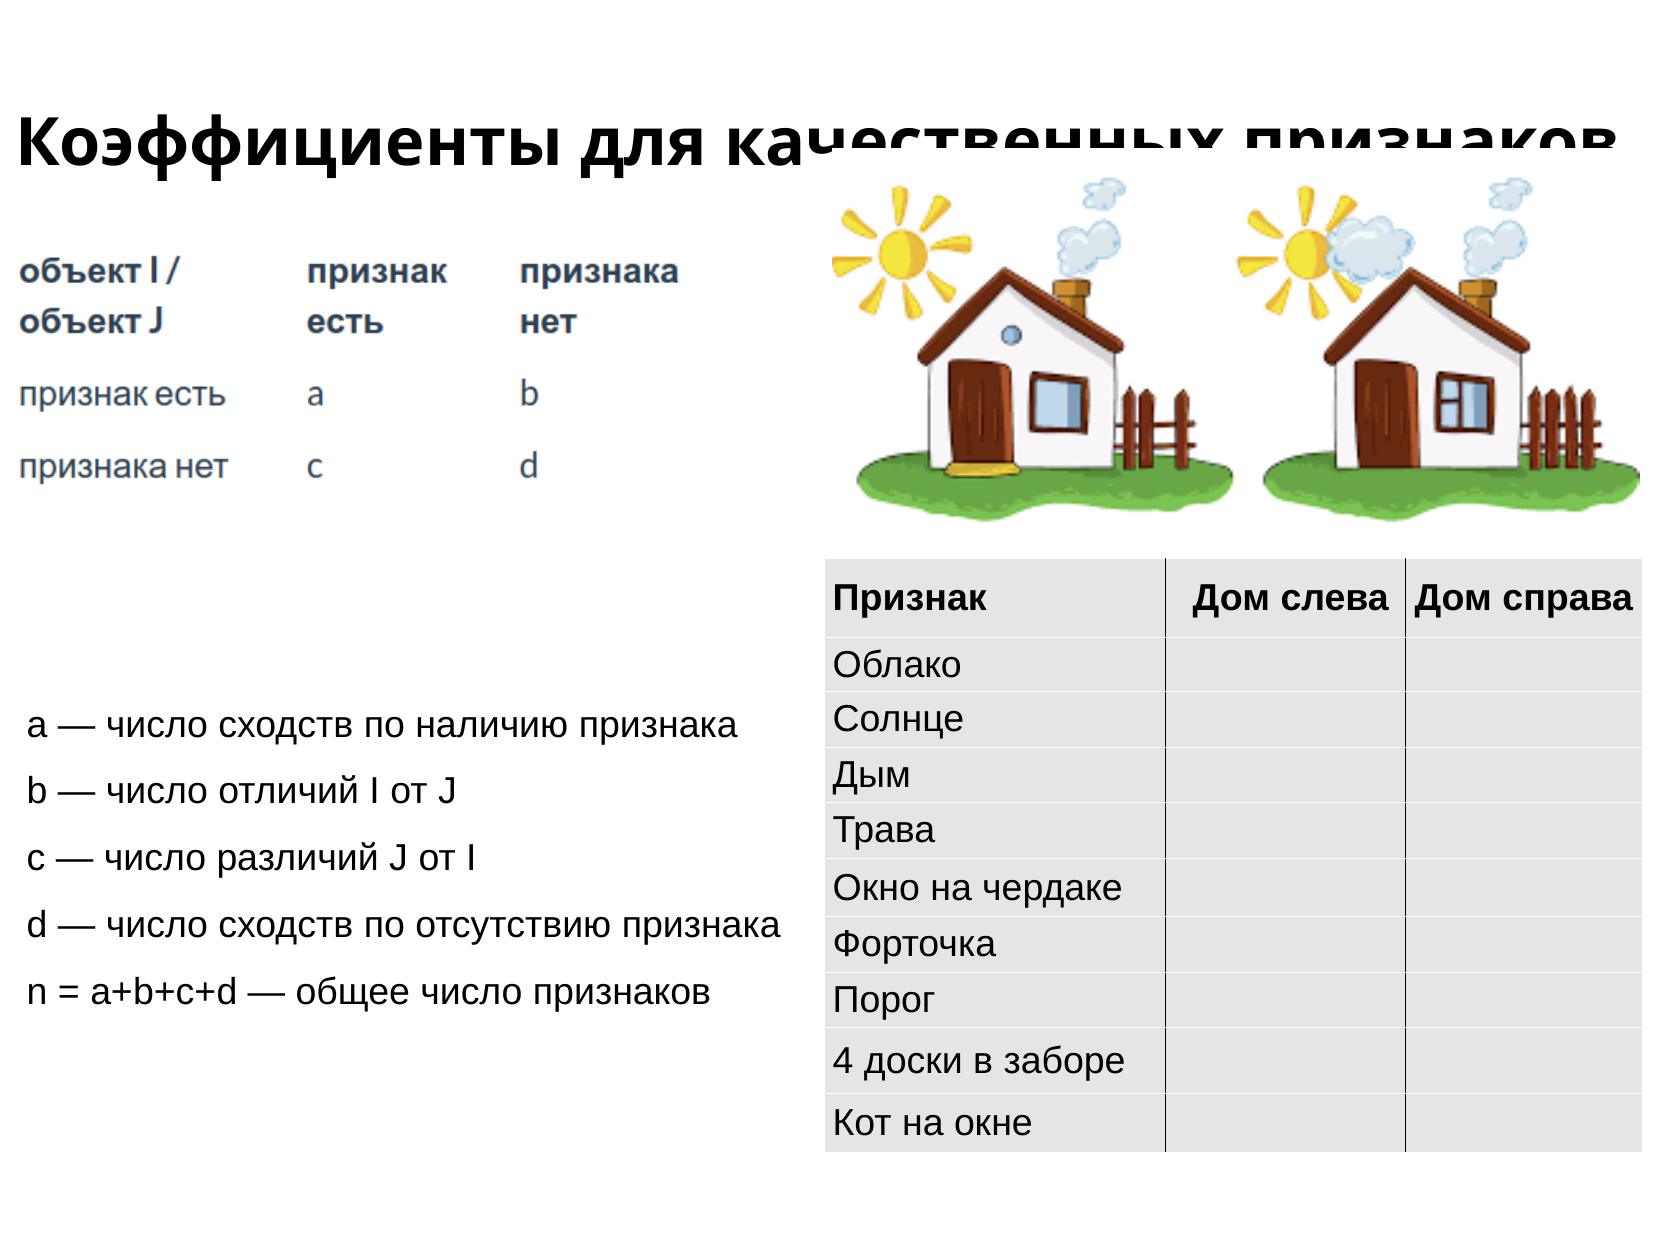

# Коэффициенты для качественных признаков
| Признак | Дом слева | Дом справа |
| --- | --- | --- |
| Облако | | |
| Солнце | | |
| Дым | | |
| Трава | | |
| Окно на чердаке | | |
| Форточка | | |
| Порог | | |
| 4 доски в заборе | | |
| Кот на окне | | |
a — число сходств по наличию признака
b — число отличий I от J
c — число различий J от I
d — число сходств по отсутствию признака
n = a+b+c+d — общее число признаков